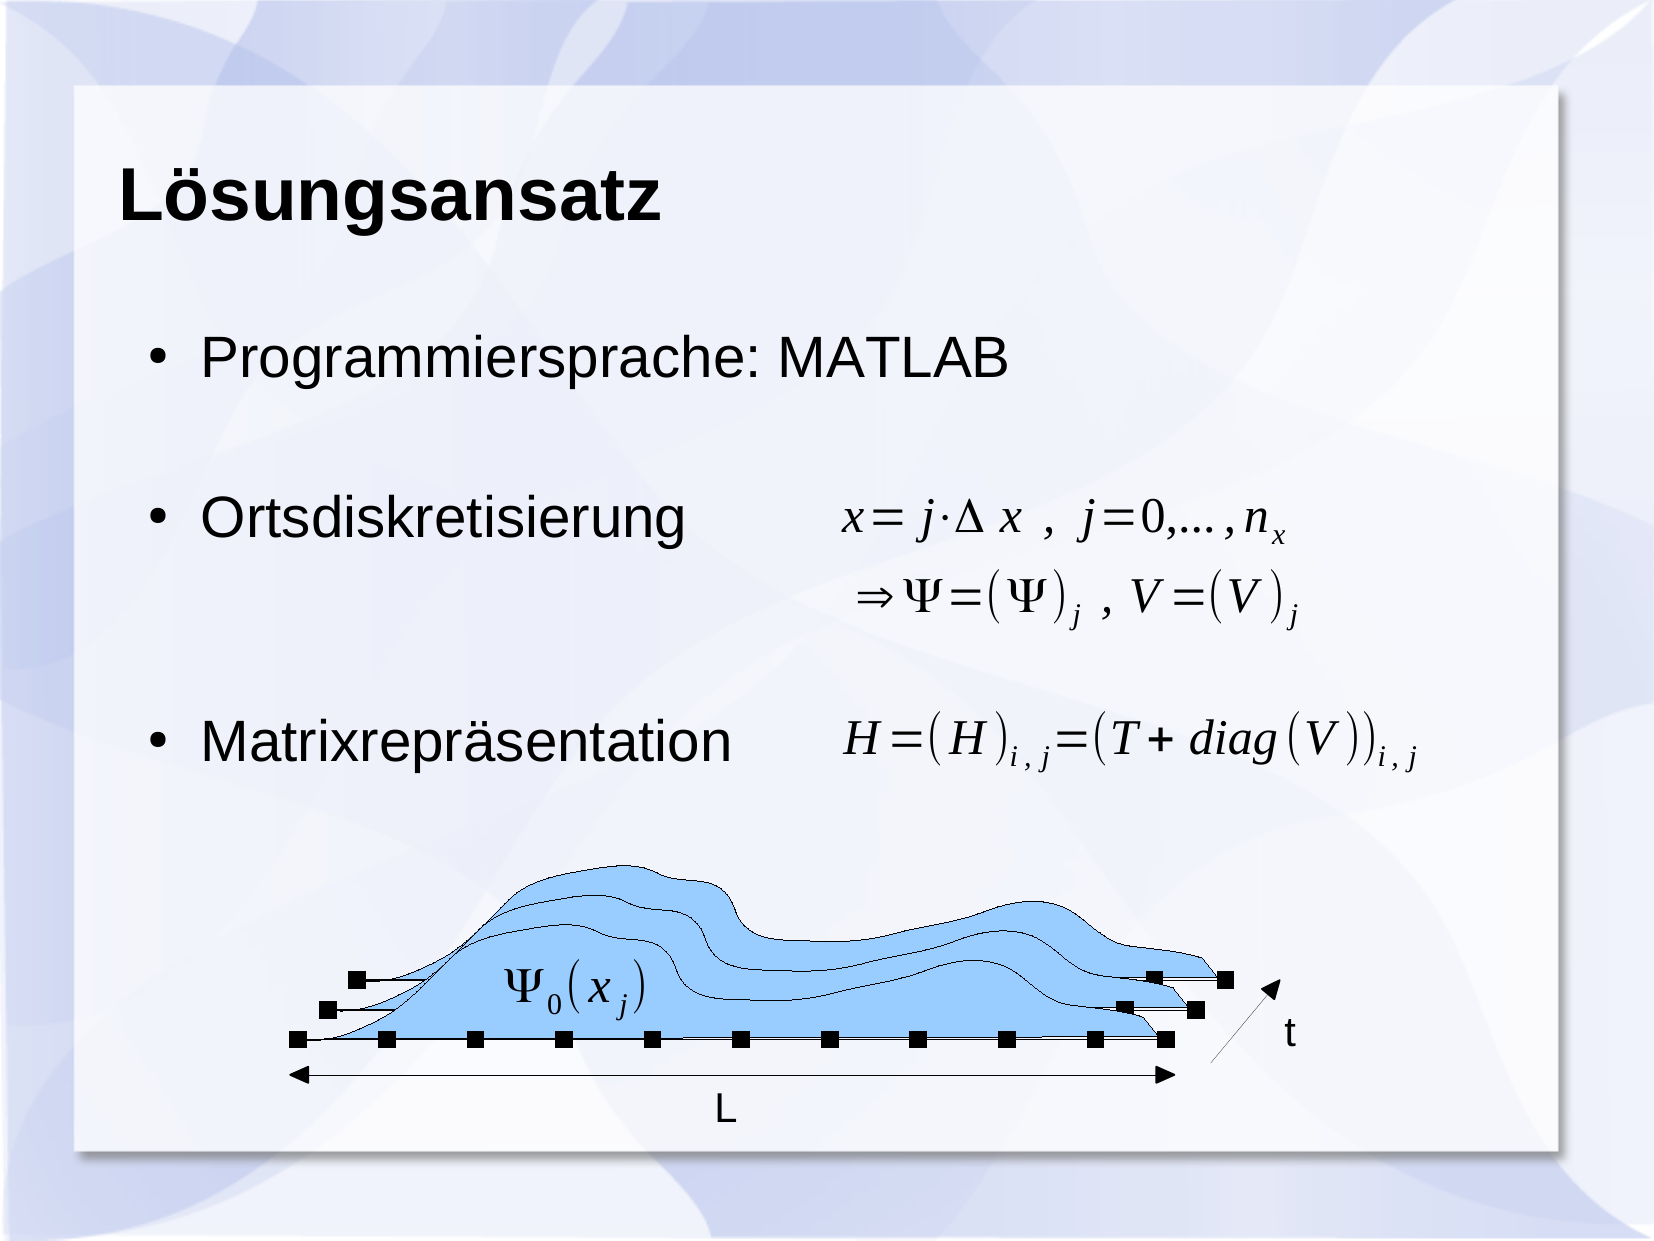

# Lösungsansatz
Programmiersprache: MATLAB
Ortsdiskretisierung
Matrixrepräsentation
t
L